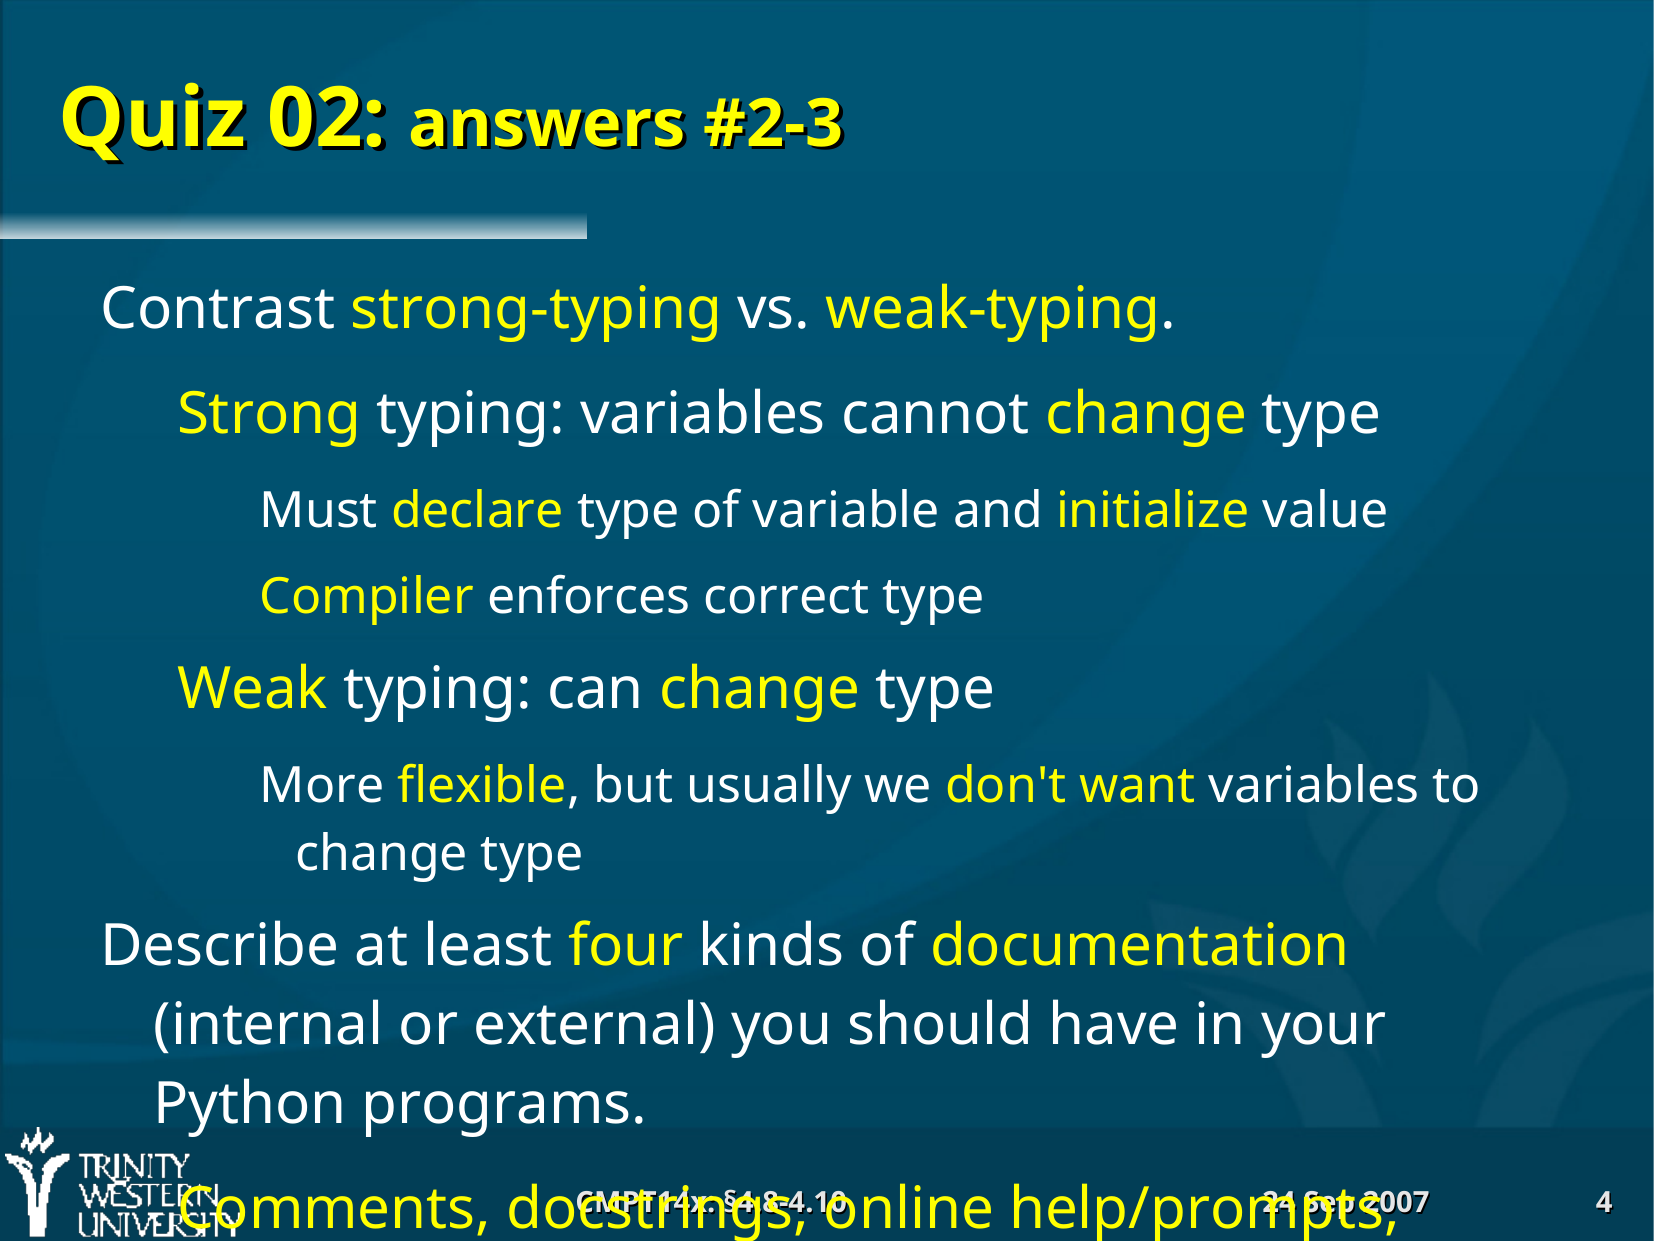

# Quiz 02: answers #2-3
Contrast strong-typing vs. weak-typing.
Strong typing: variables cannot change type
Must declare type of variable and initialize value
Compiler enforces correct type
Weak typing: can change type
More flexible, but usually we don't want variables to change type
Describe at least four kinds of documentation (internal or external) you should have in your Python programs.
Comments, docstrings, online help/prompts,
user manual, programmers' diary, variable names
CMPT14x: §4.8-4.10
24 Sep 2007
4